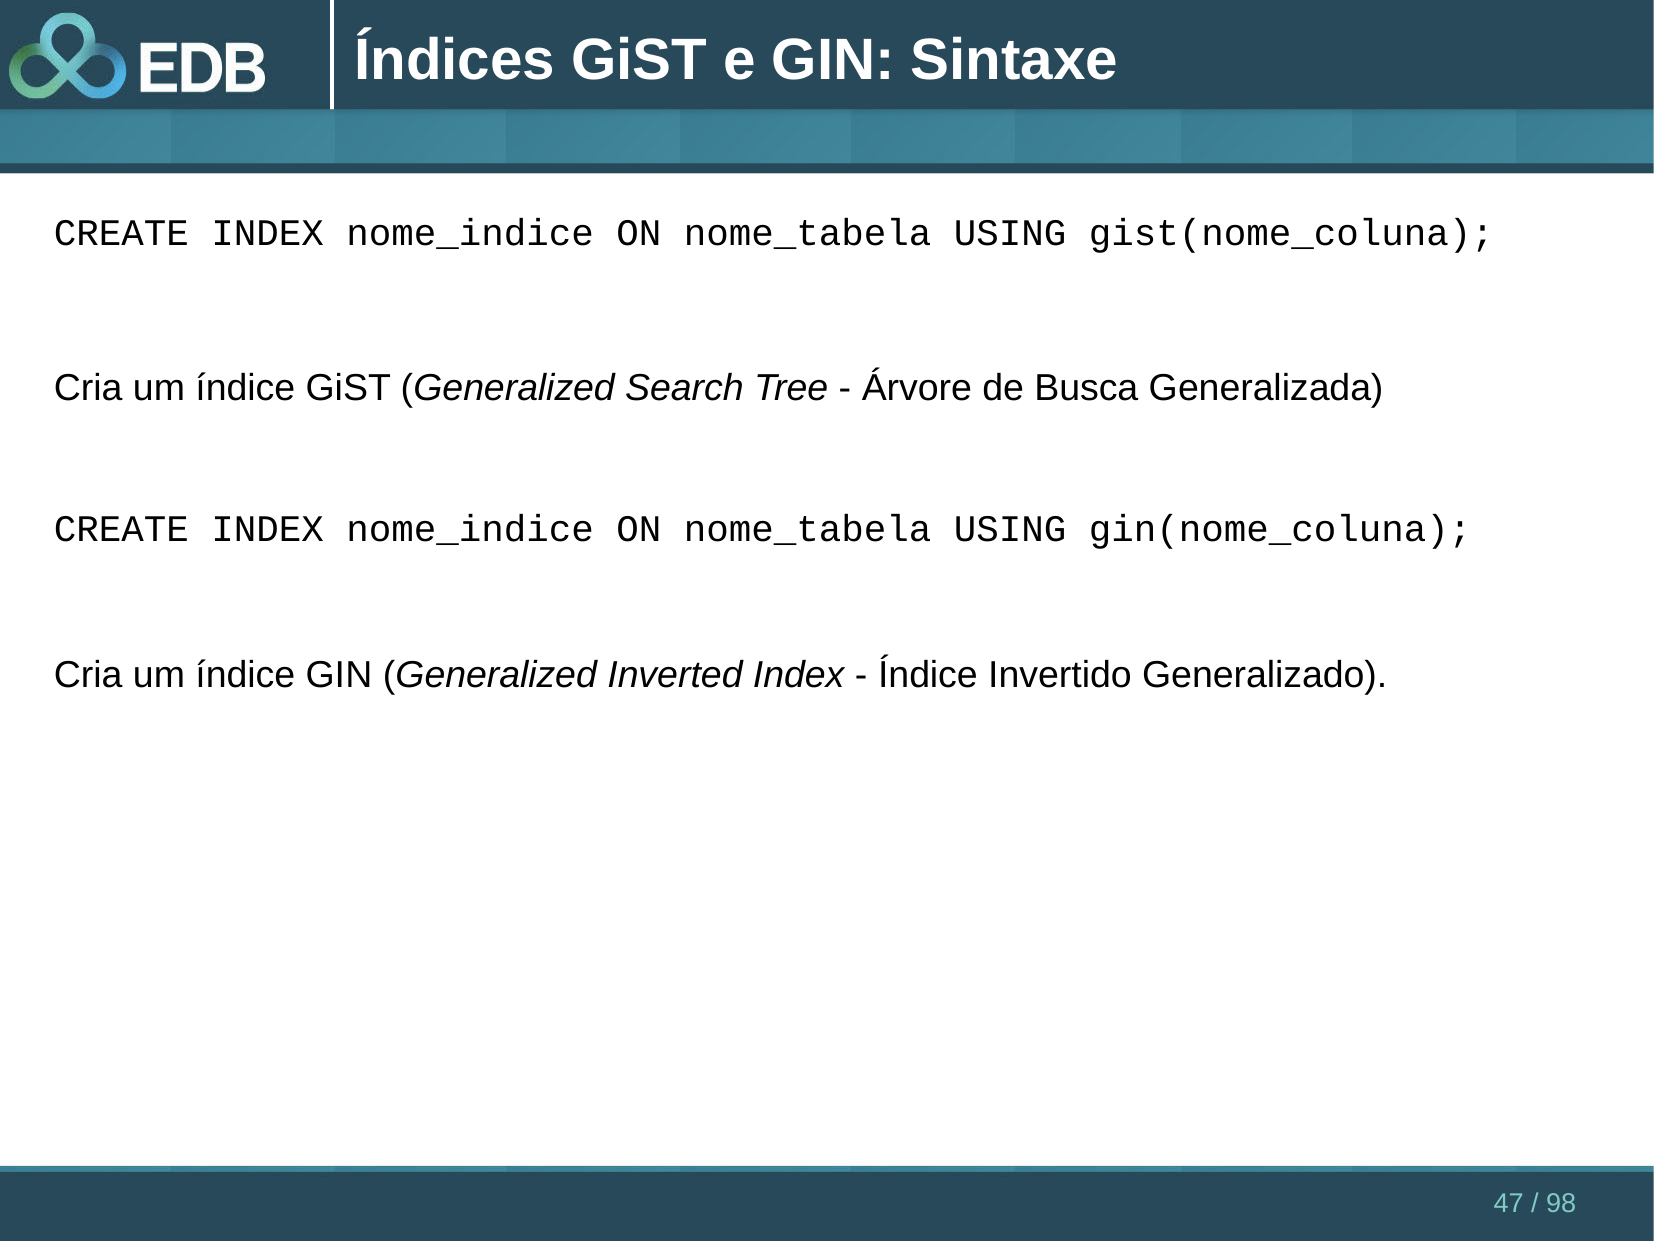

# Índices GiST e GIN: Sintaxe
CREATE INDEX nome_indice ON nome_tabela USING gist(nome_coluna);
Cria um índice GiST (Generalized Search Tree - Árvore de Busca Generalizada)
CREATE INDEX nome_indice ON nome_tabela USING gin(nome_coluna);
Cria um índice GIN (Generalized Inverted Index - Índice Invertido Generalizado).